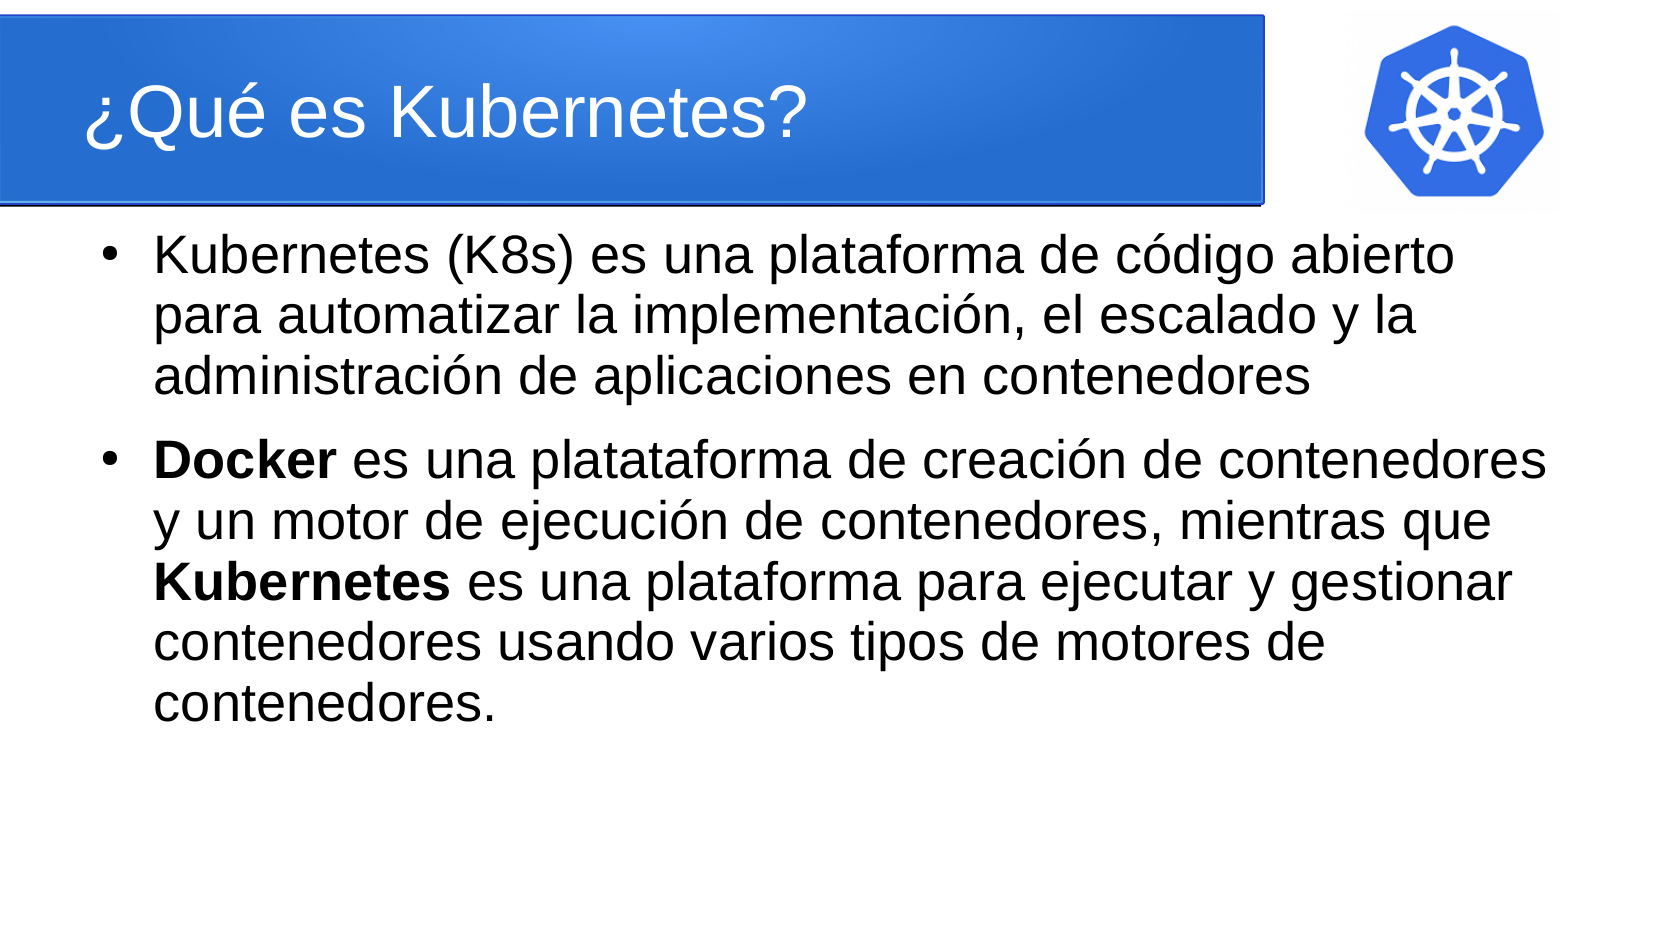

# ¿Qué es Kubernetes?
Kubernetes (K8s) es una plataforma de código abierto para automatizar la implementación, el escalado y la administración de aplicaciones en contenedores
Docker es una platataforma de creación de contenedores y un motor de ejecución de contenedores, mientras que Kubernetes es una plataforma para ejecutar y gestionar contenedores usando varios tipos de motores de contenedores.